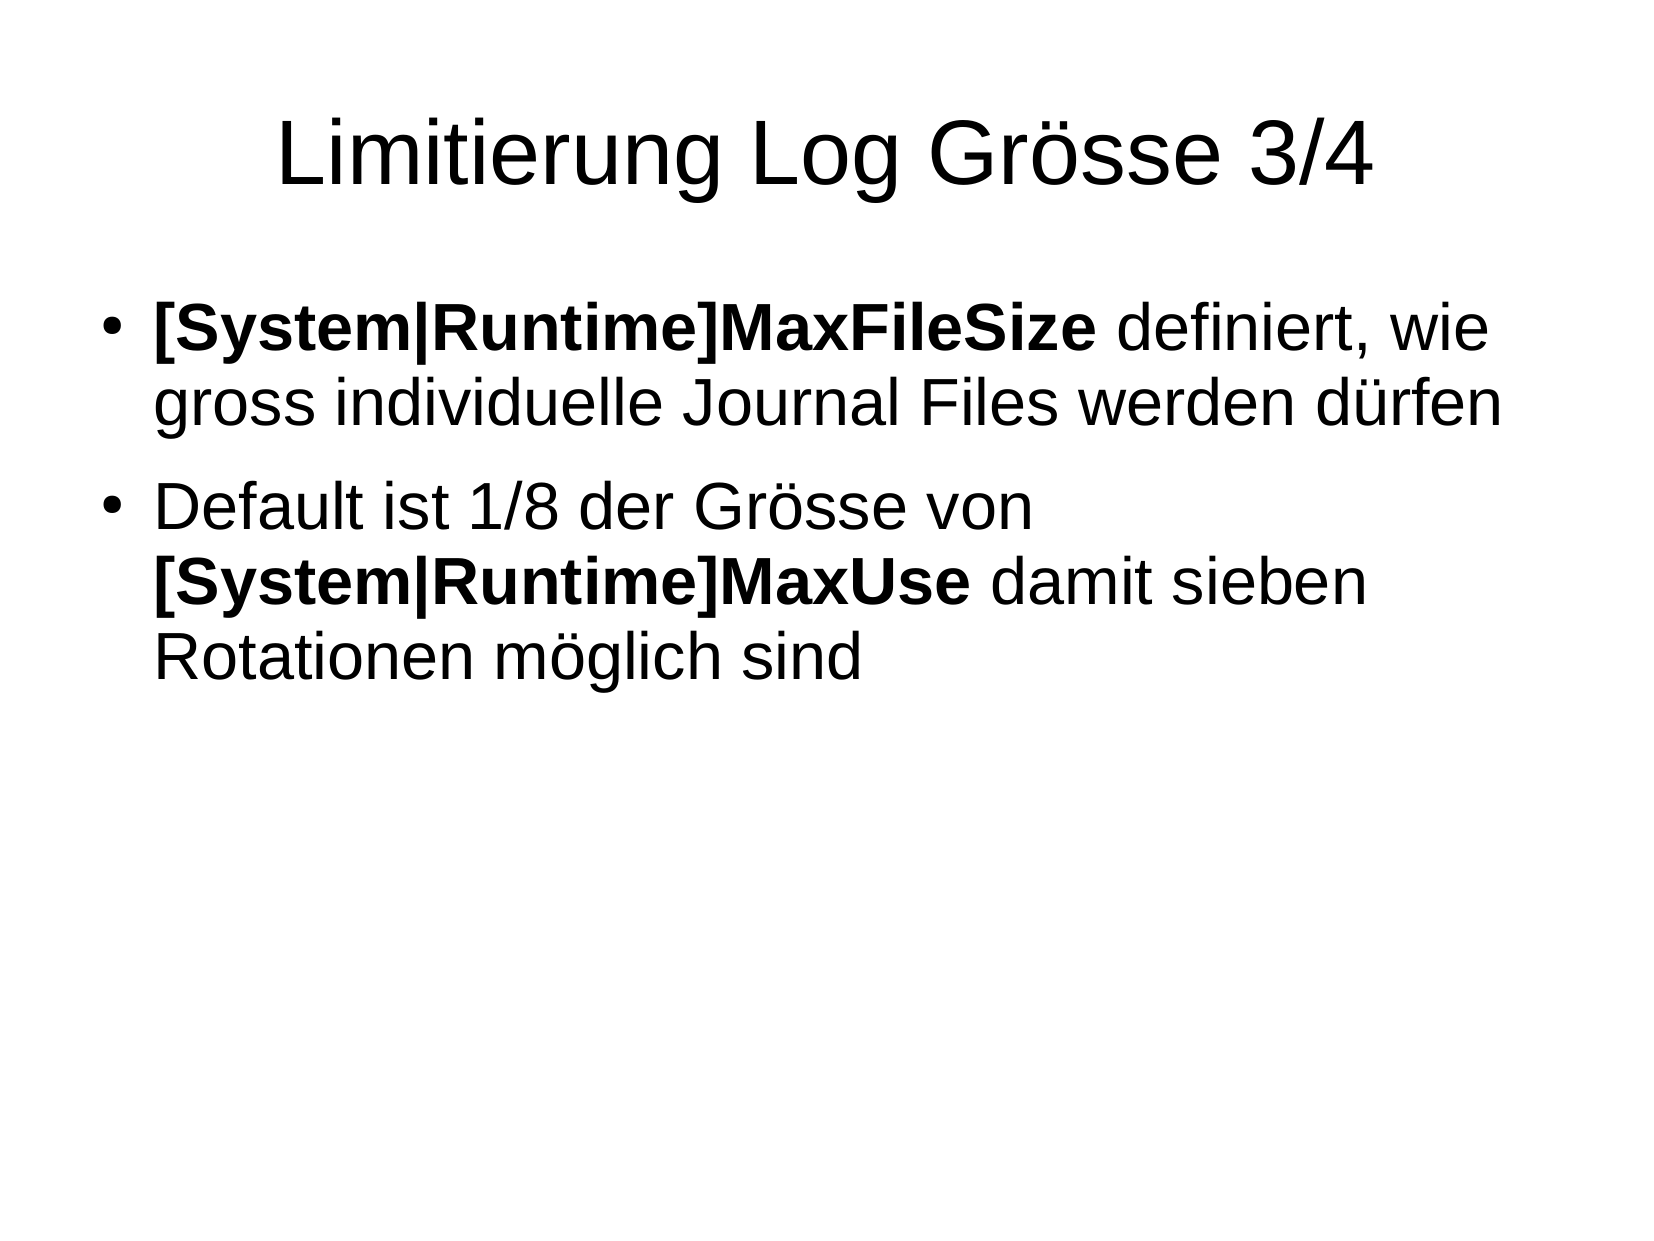

# Limitierung Log Grösse 3/4
[System|Runtime]MaxFileSize definiert, wie gross individuelle Journal Files werden dürfen
Default ist 1/8 der Grösse von
[System|Runtime]MaxUse damit sieben Rotationen möglich sind